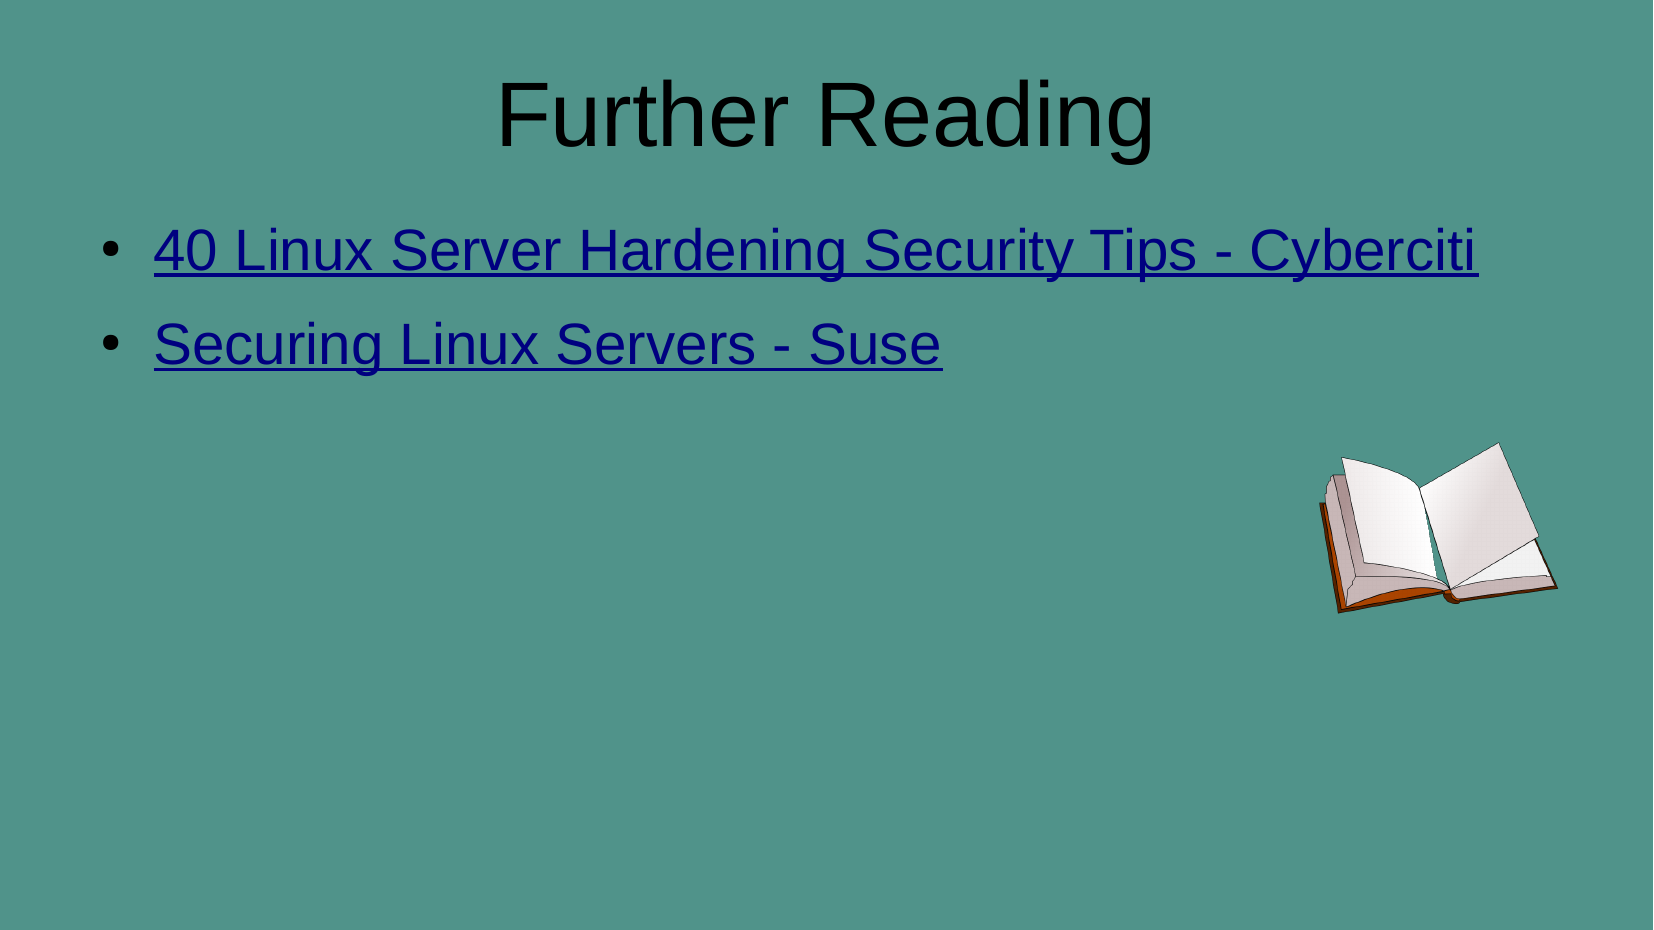

# Further Reading
40 Linux Server Hardening Security Tips - Cyberciti
Securing Linux Servers - Suse